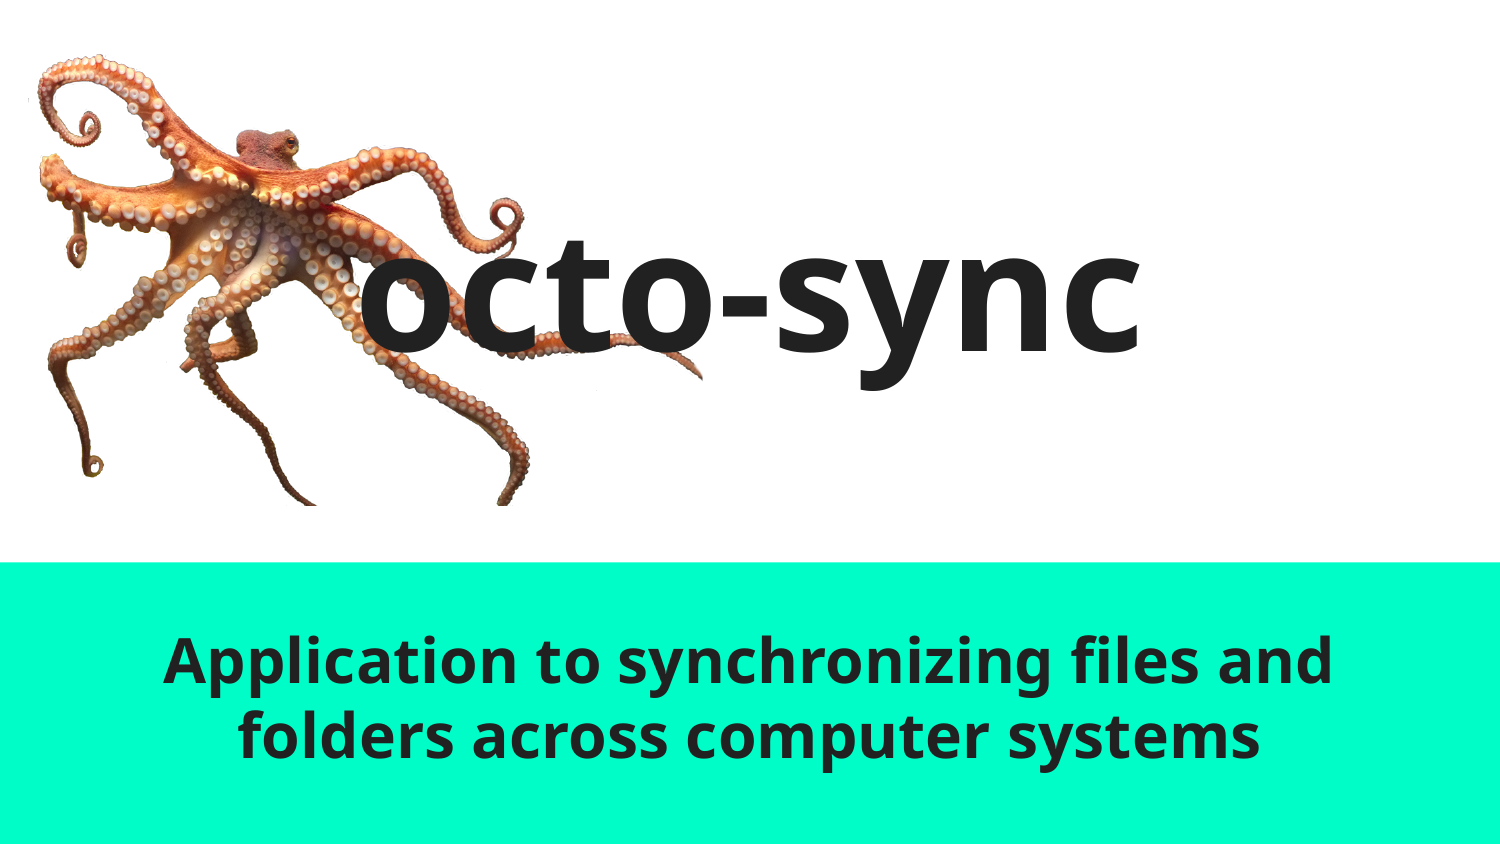

# octo-sync
Application to synchronizing files and folders across computer systems